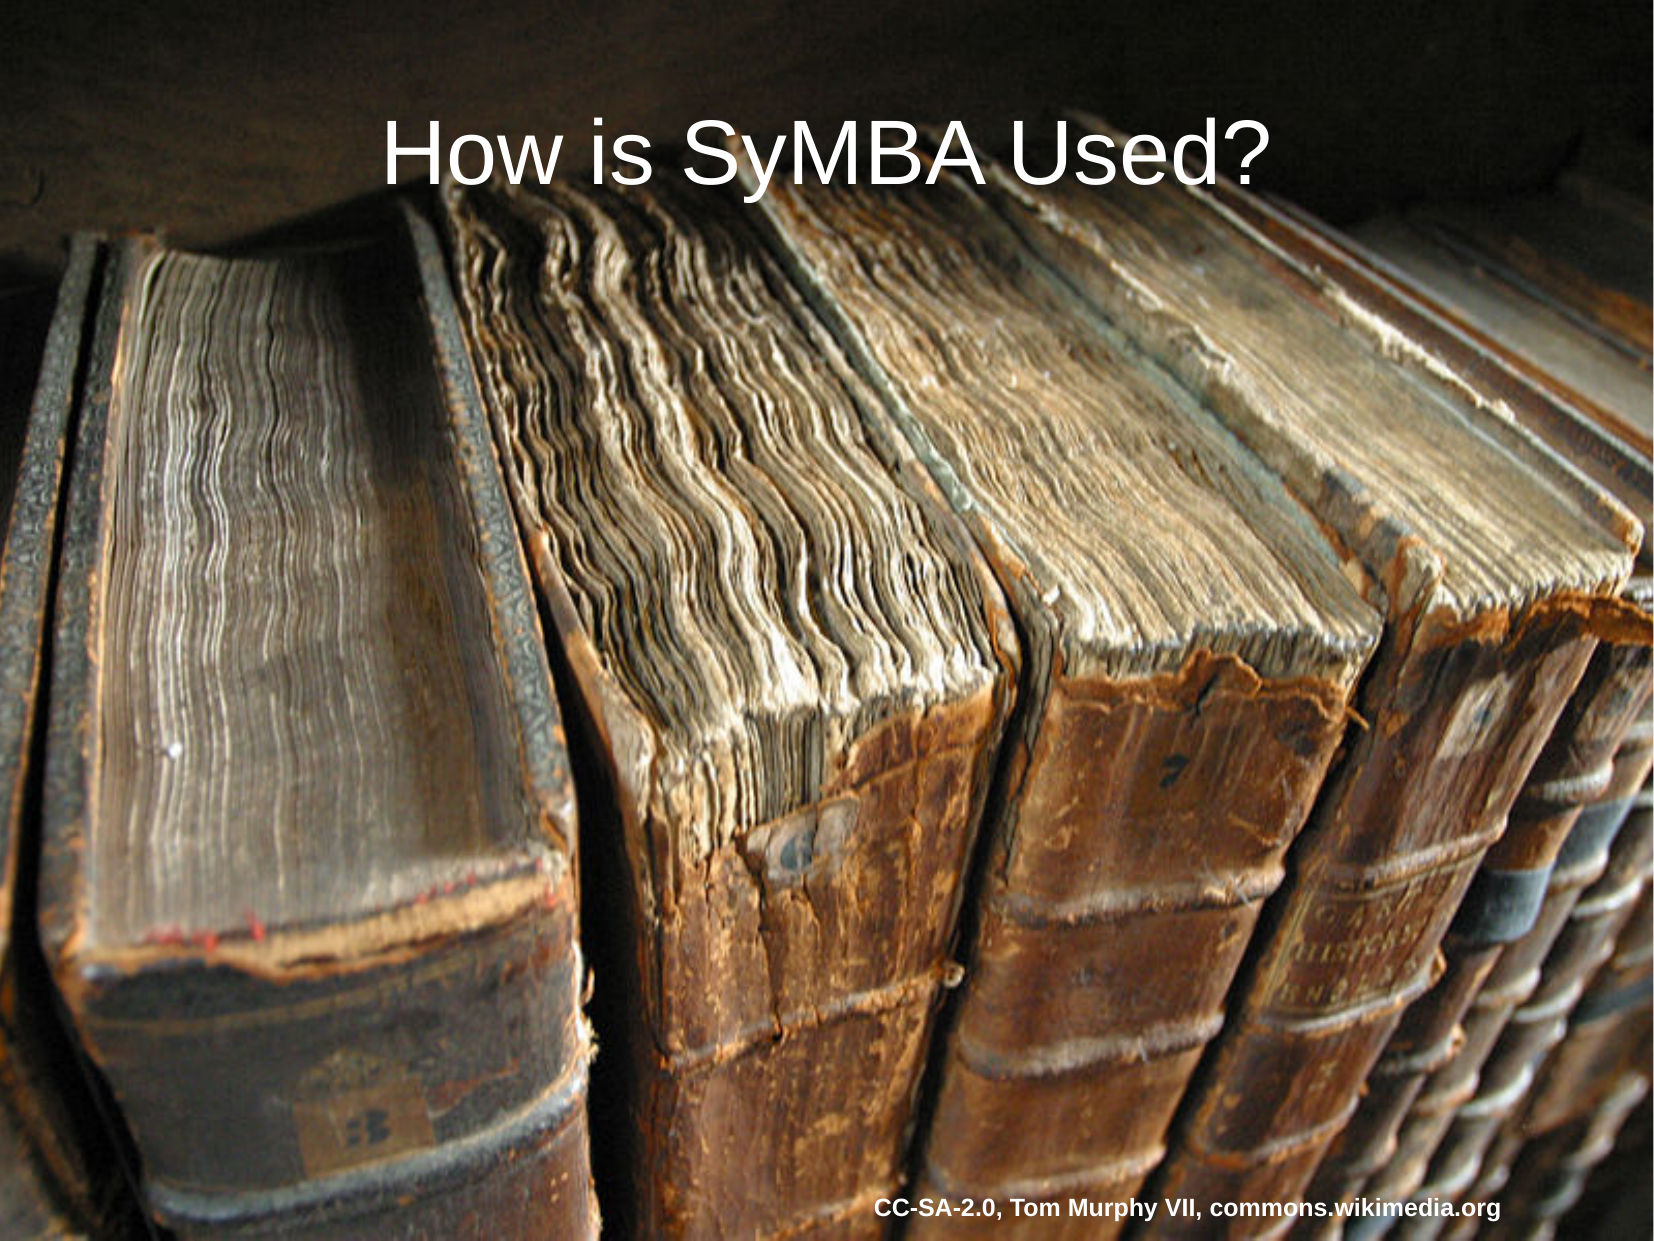

# How is SyMBA Used?
CC-SA-2.0, Tom Murphy VII, commons.wikimedia.org